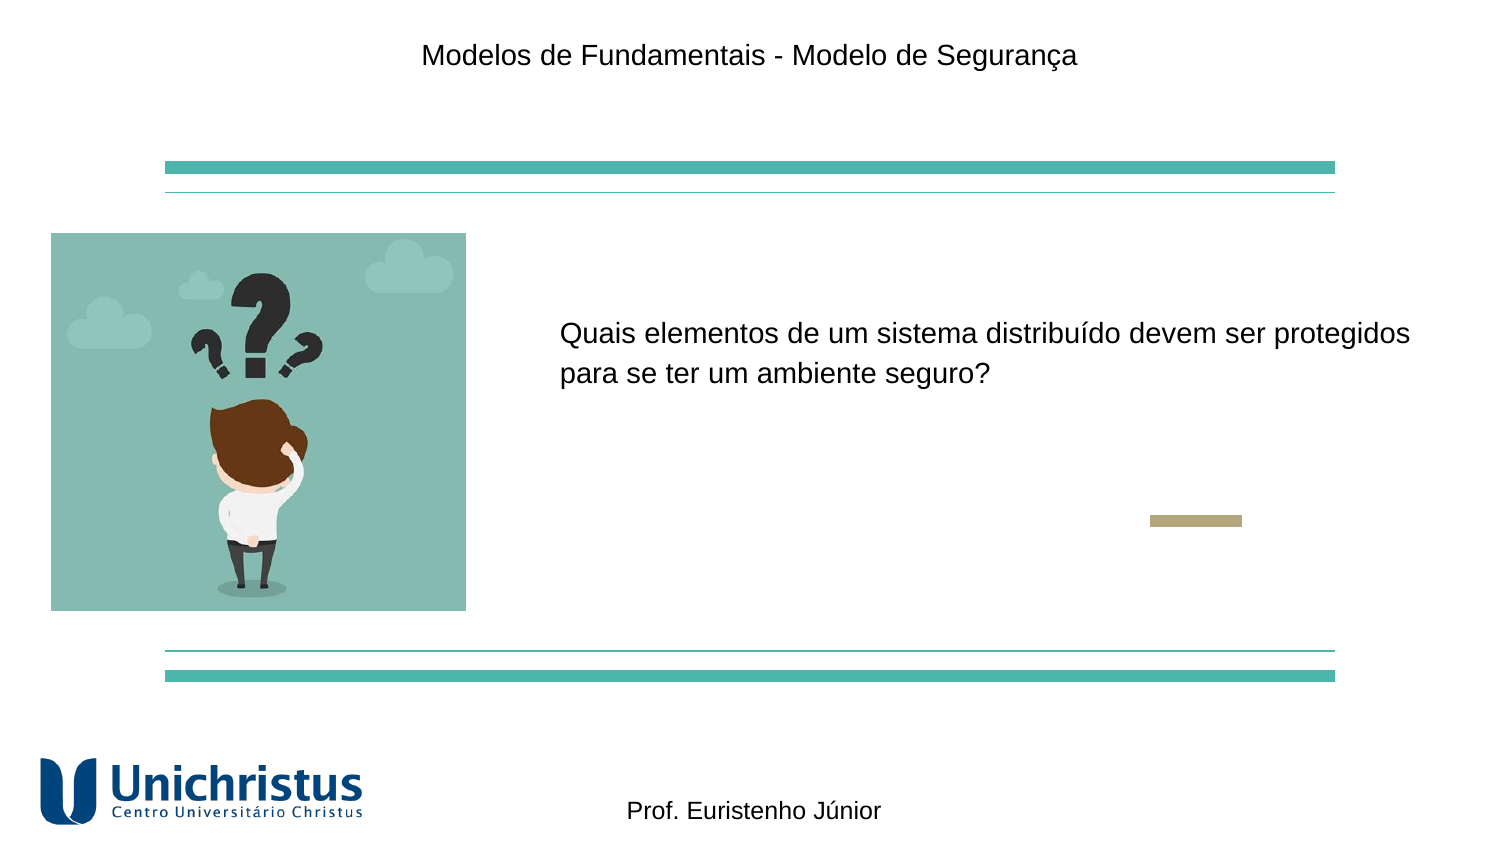

# Modelos de Fundamentais - Modelo de Segurança
Quais elementos de um sistema distribuído devem ser protegidos para se ter um ambiente seguro?